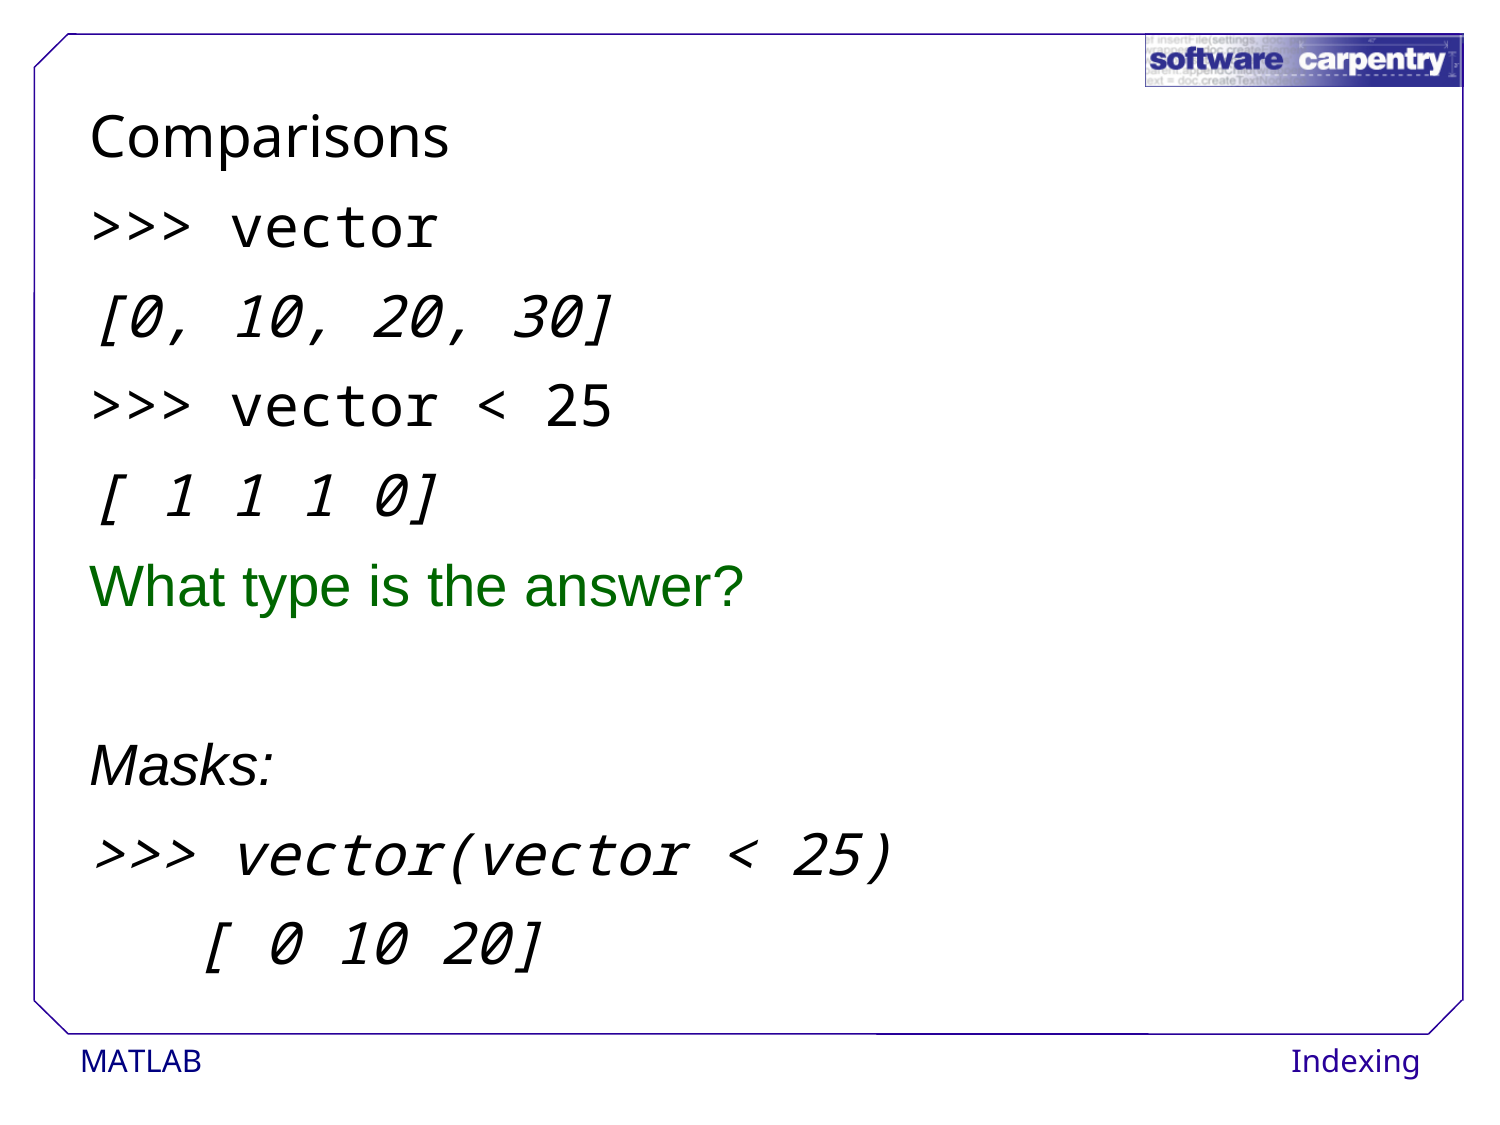

# Comparisons
>>> vector
[0, 10, 20, 30]
>>> vector < 25
[ 1 1 1 0]
What type is the answer?
Masks:
>>> vector(vector < 25)
 [ 0 10 20]